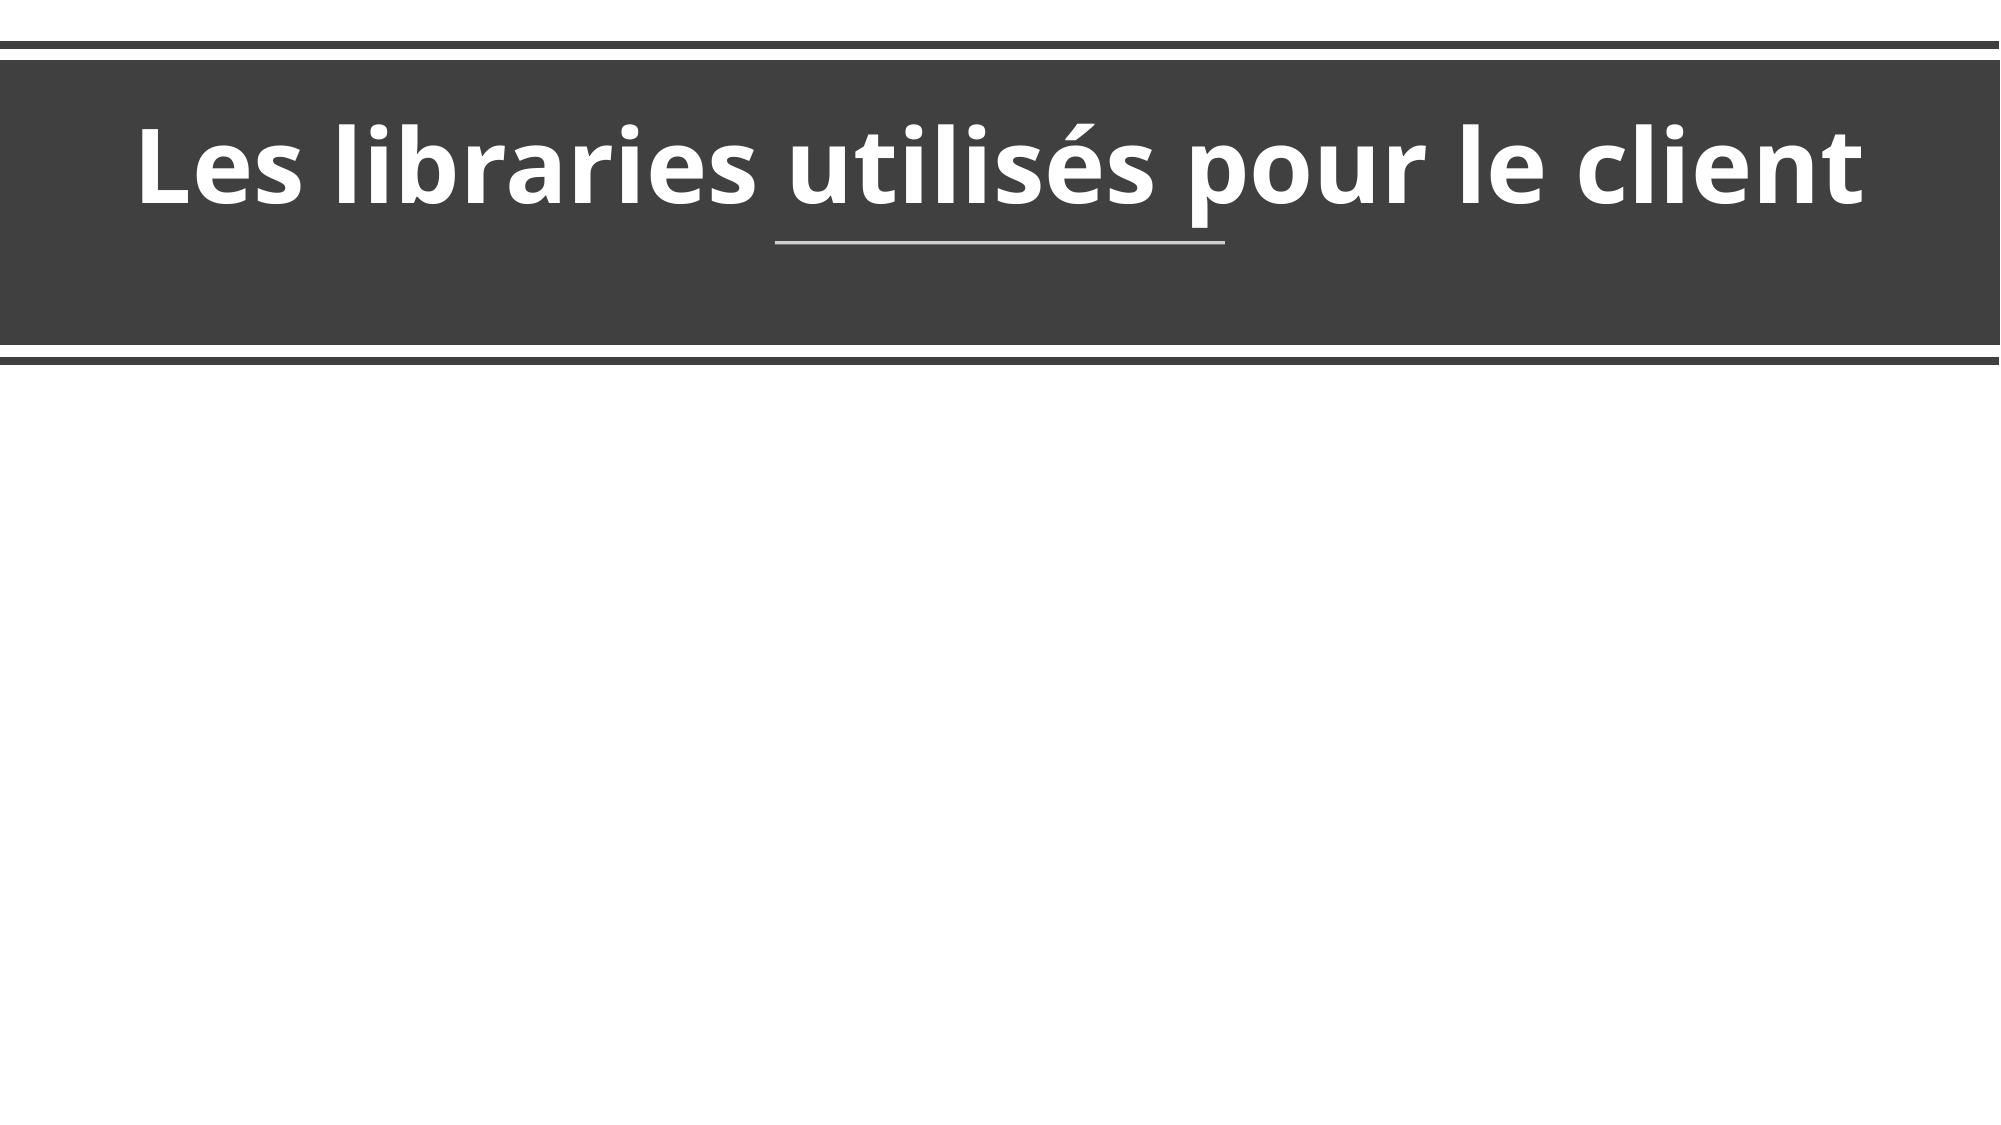

# Les libraries utilisés pour le client
Dialog Module
SnackBar Module
Buttons Module